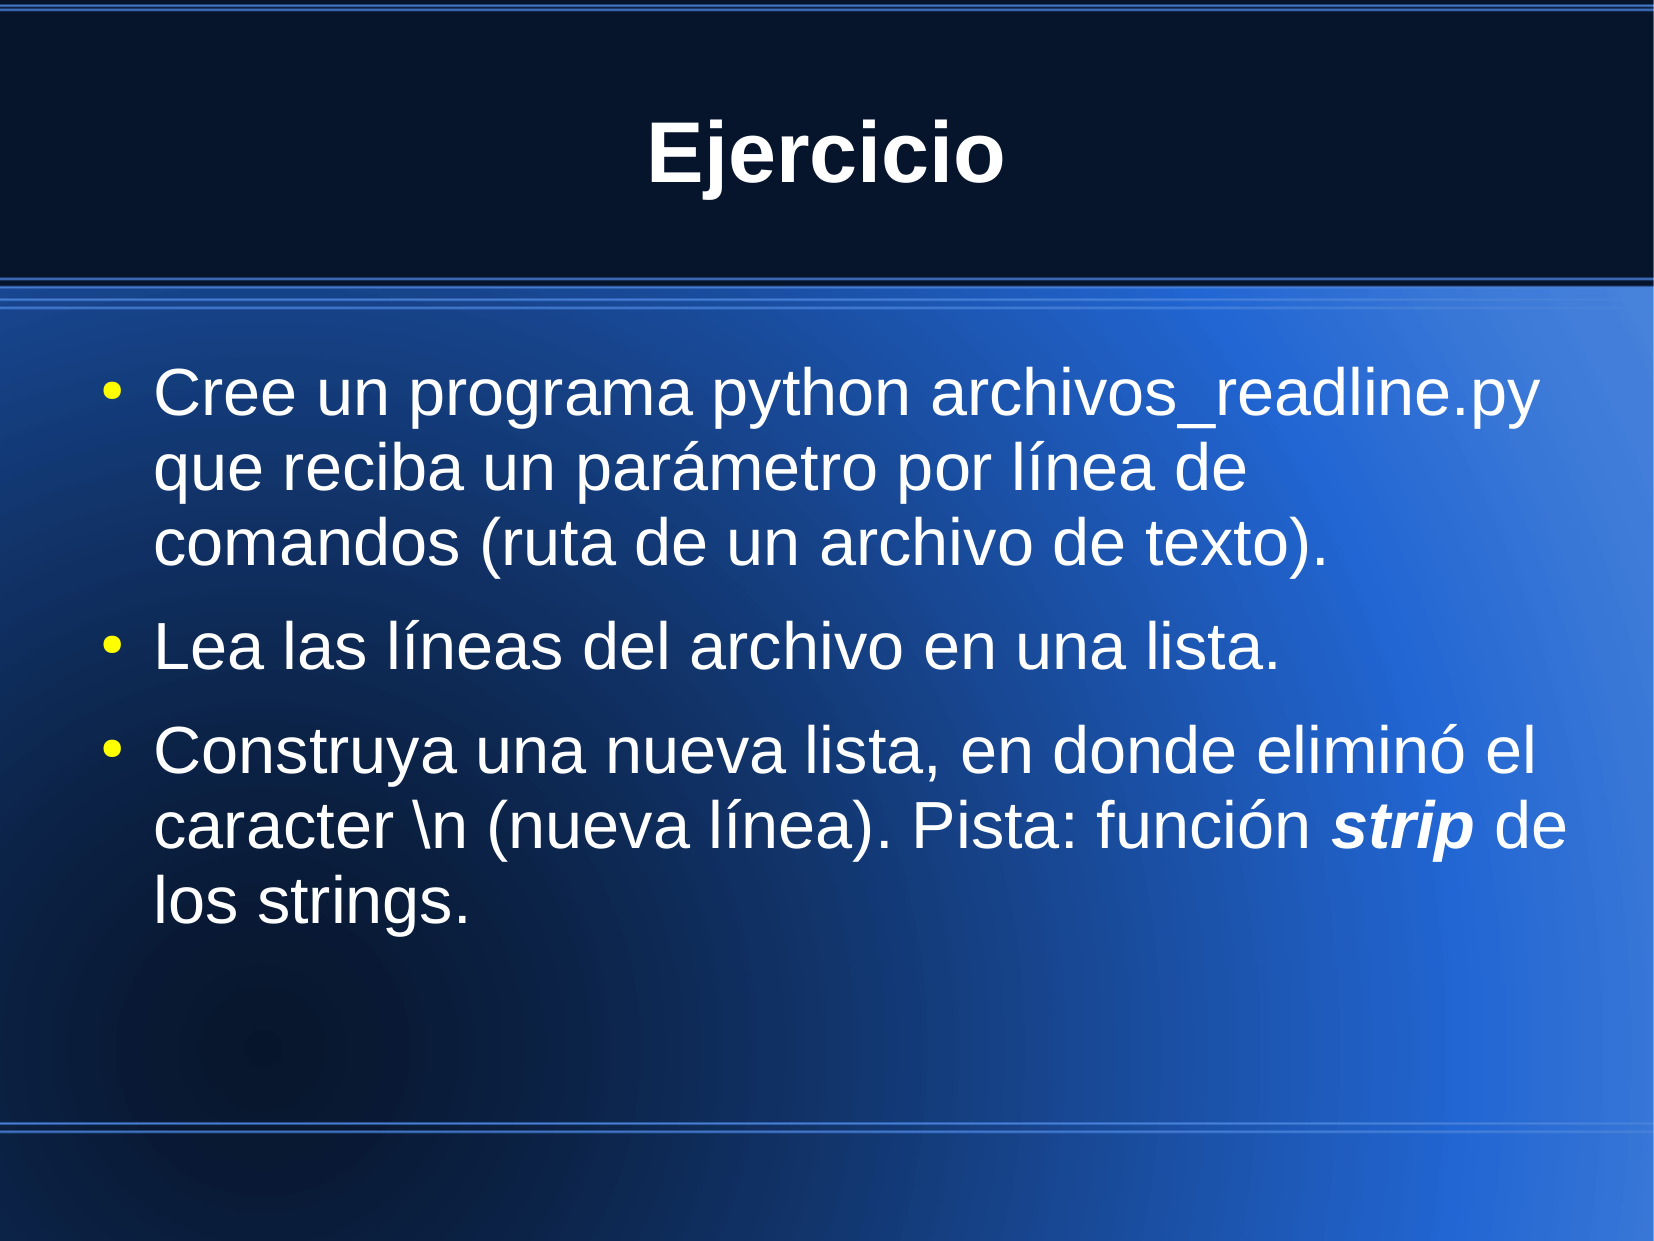

# Ejercicio
Cree un programa python archivos_readline.py que reciba un parámetro por línea de comandos (ruta de un archivo de texto).
Lea las líneas del archivo en una lista.
Construya una nueva lista, en donde eliminó el caracter \n (nueva línea). Pista: función strip de los strings.